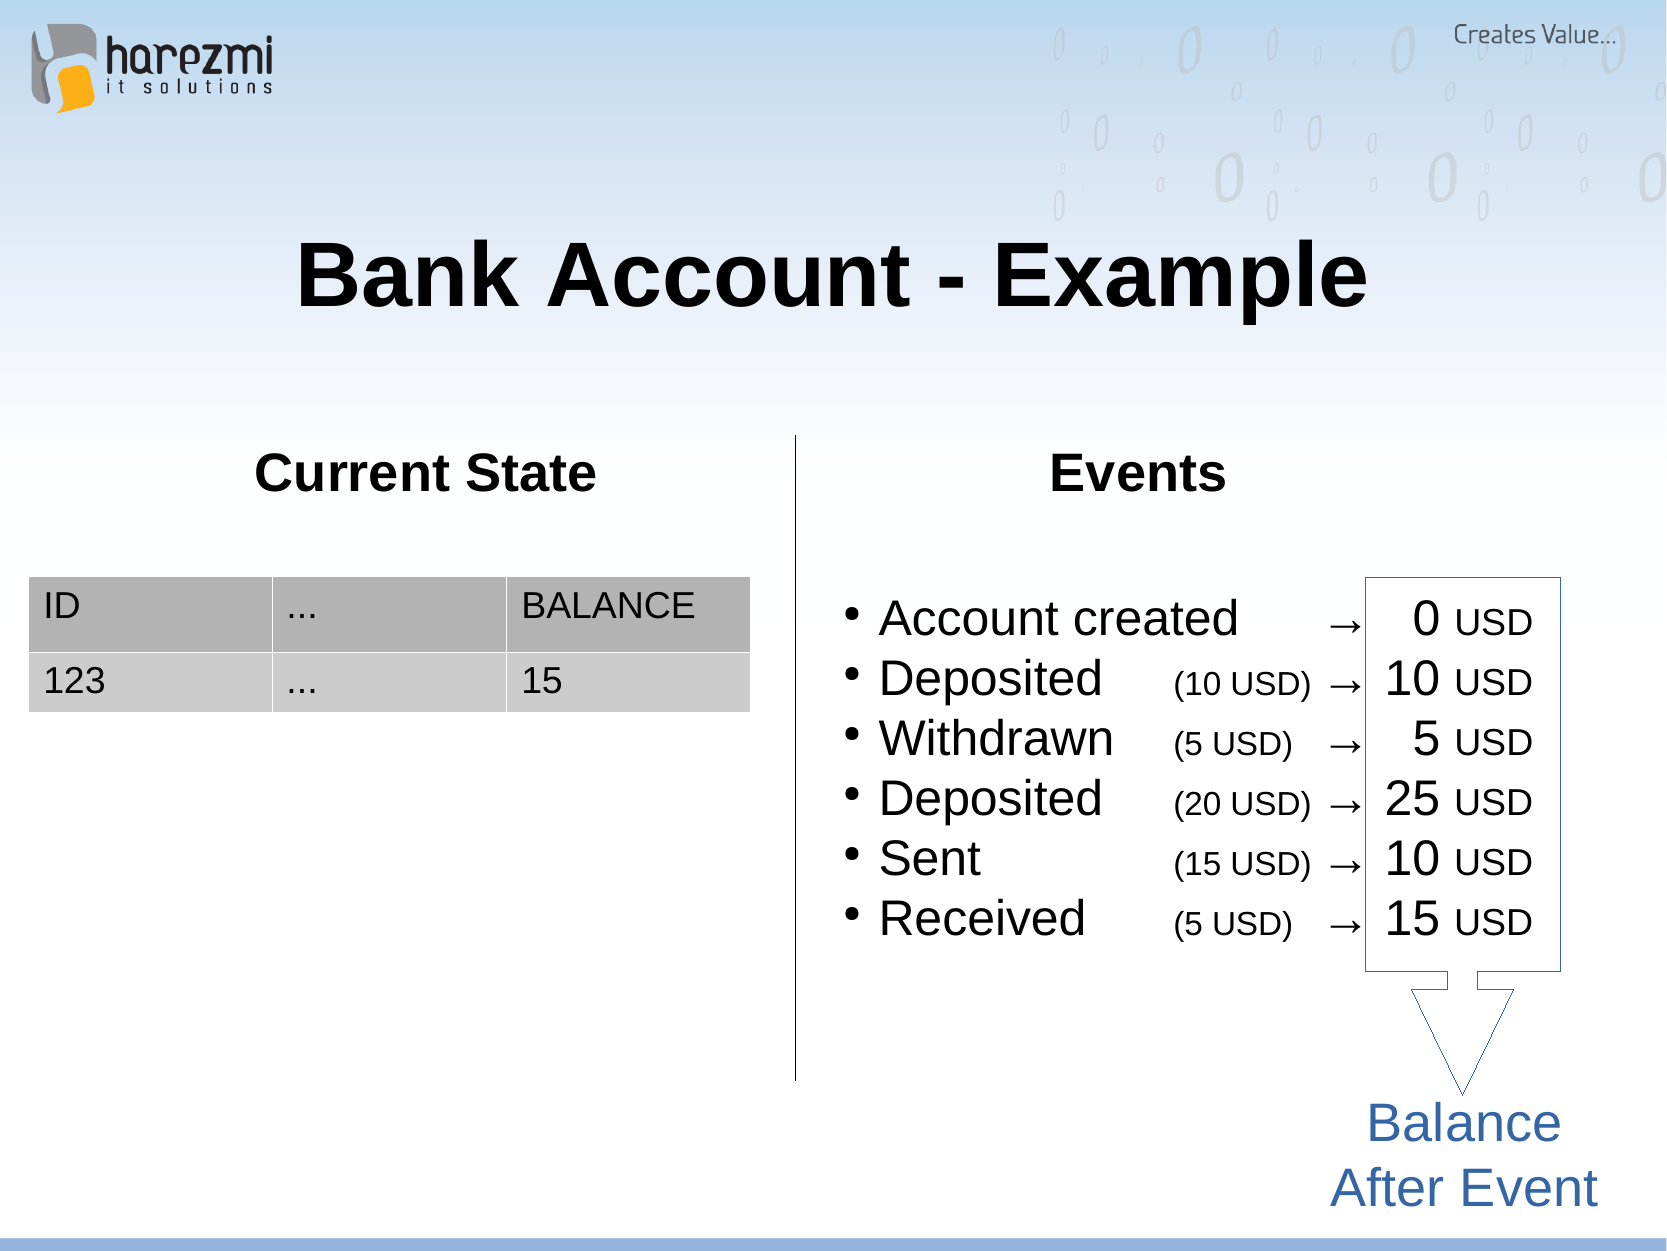

Bank Account - Example
Current State
Events
| ID | ... | BALANCE |
| --- | --- | --- |
| 123 | ... | 15 |
Account created		→ 0 USD
Deposited 	(10 USD)	→ 10 USD
Withdrawn 	(5 USD)	→ 5 USD
Deposited 	(20 USD)	→ 25 USD
Sent 			(15 USD)	→ 10 USD
Received	 	(5 USD)	→ 15 USD
Balance
After Event